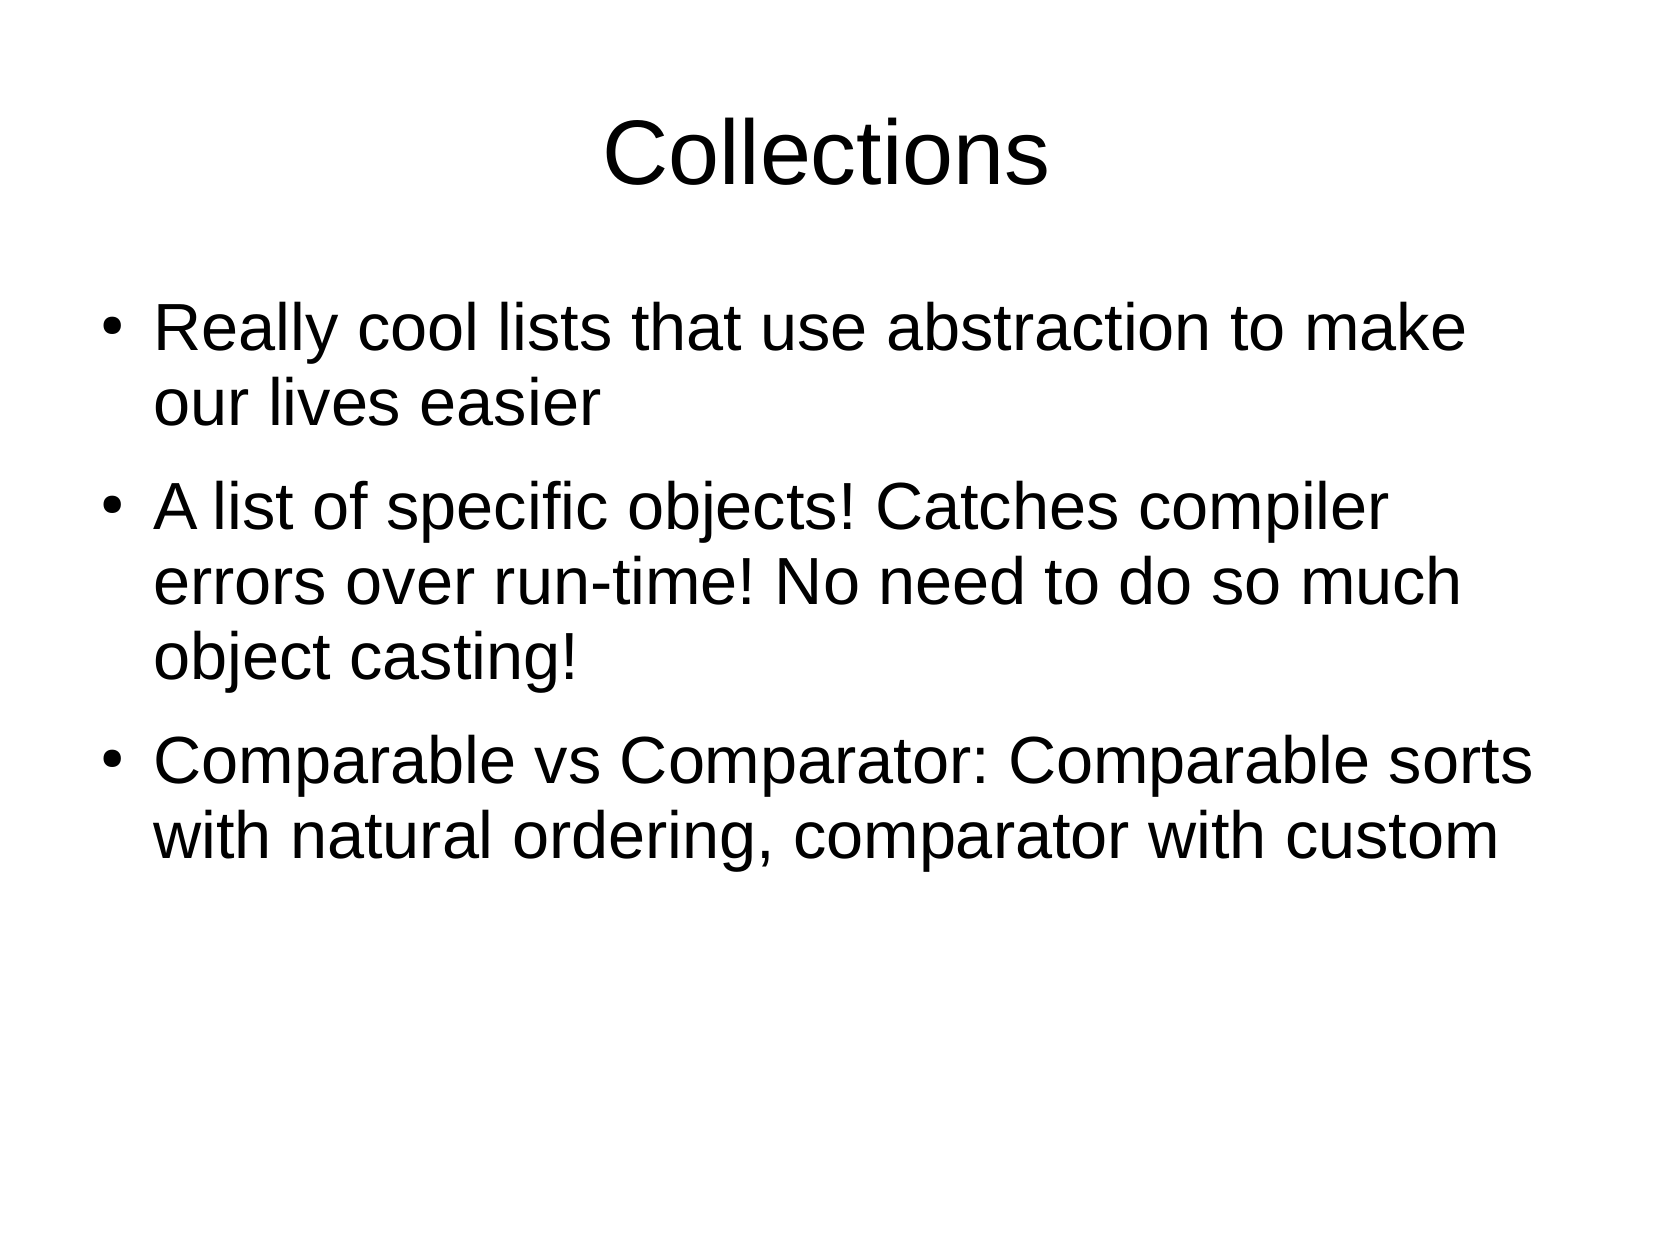

# Collections
Really cool lists that use abstraction to make our lives easier
A list of specific objects! Catches compiler errors over run-time! No need to do so much object casting!
Comparable vs Comparator: Comparable sorts with natural ordering, comparator with custom